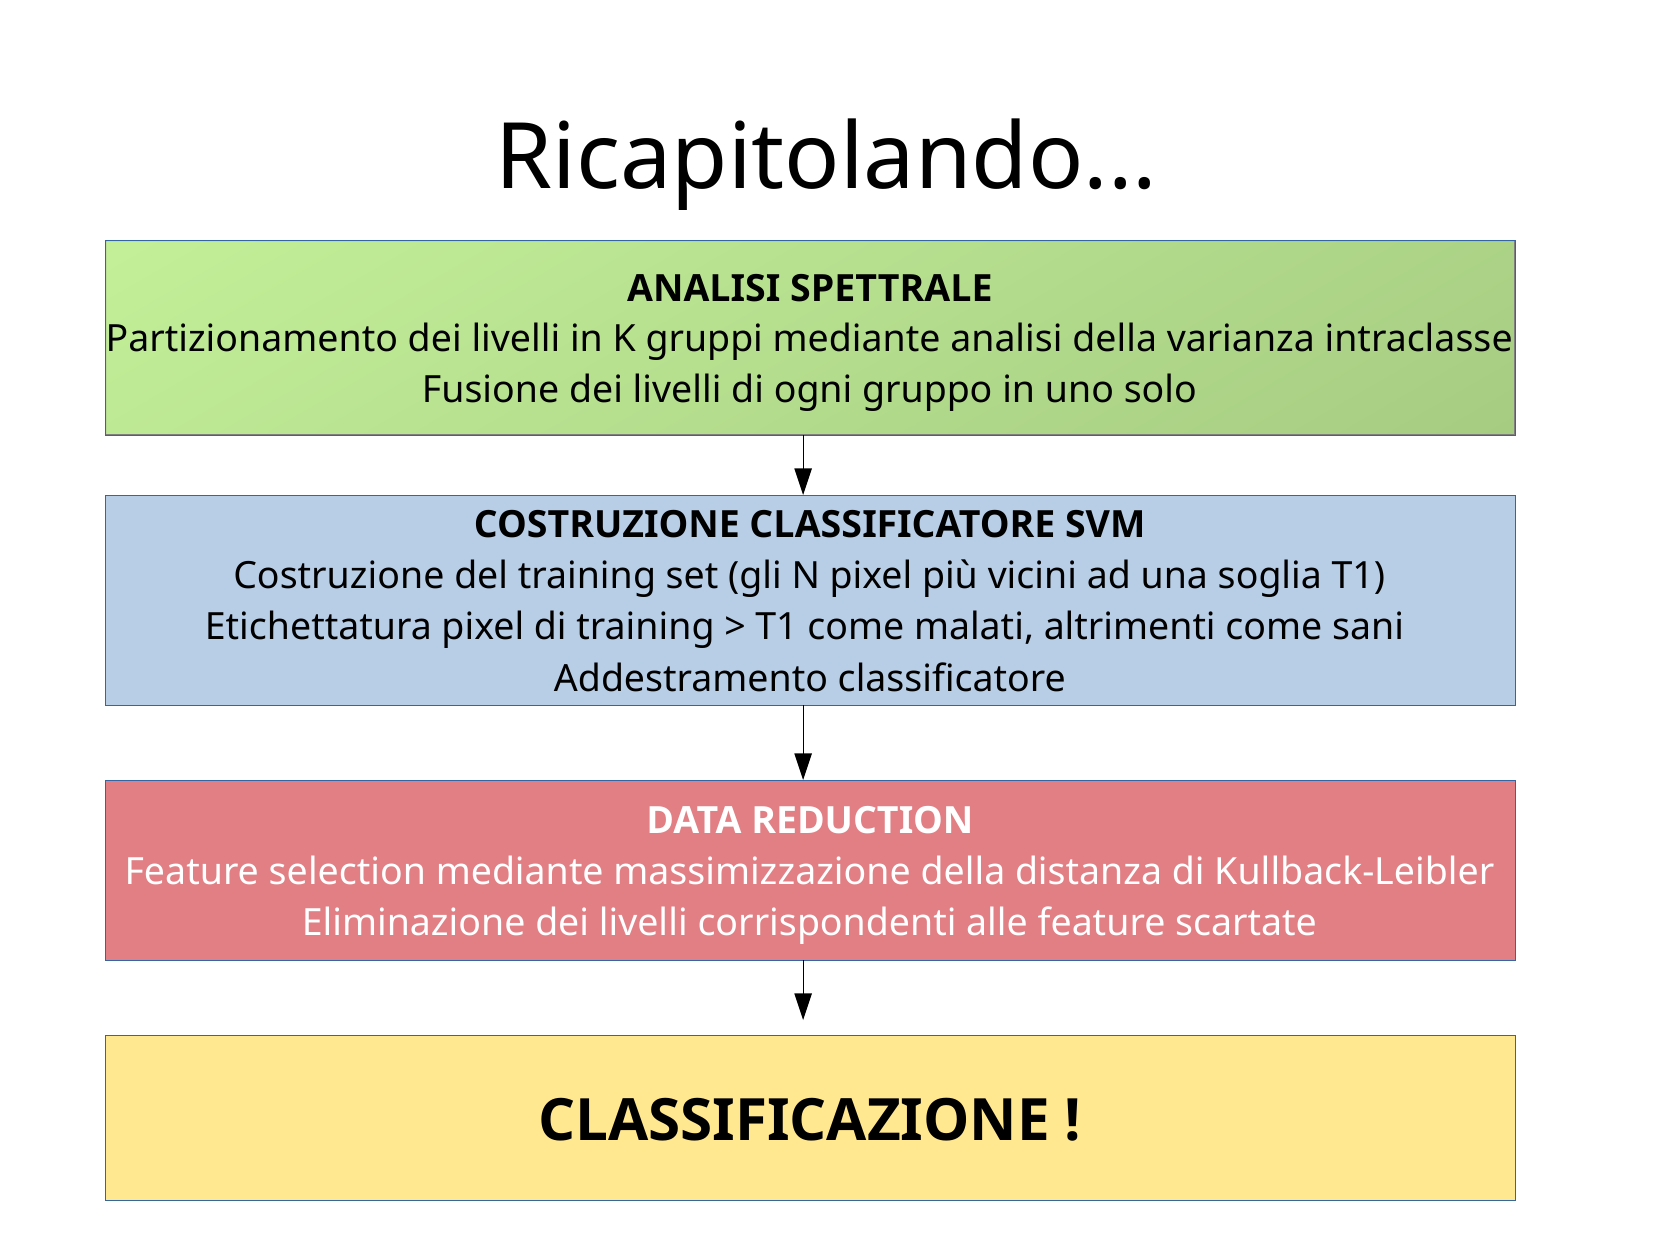

# Ricapitolando...
ANALISI SPETTRALE
Partizionamento dei livelli in K gruppi mediante analisi della varianza intraclasse
Fusione dei livelli di ogni gruppo in uno solo
COSTRUZIONE CLASSIFICATORE SVM
Costruzione del training set (gli N pixel più vicini ad una soglia T1)
Etichettatura pixel di training > T1 come malati, altrimenti come sani
Addestramento classificatore
DATA REDUCTION
Feature selection mediante massimizzazione della distanza di Kullback-Leibler
Eliminazione dei livelli corrispondenti alle feature scartate
CLASSIFICAZIONE !